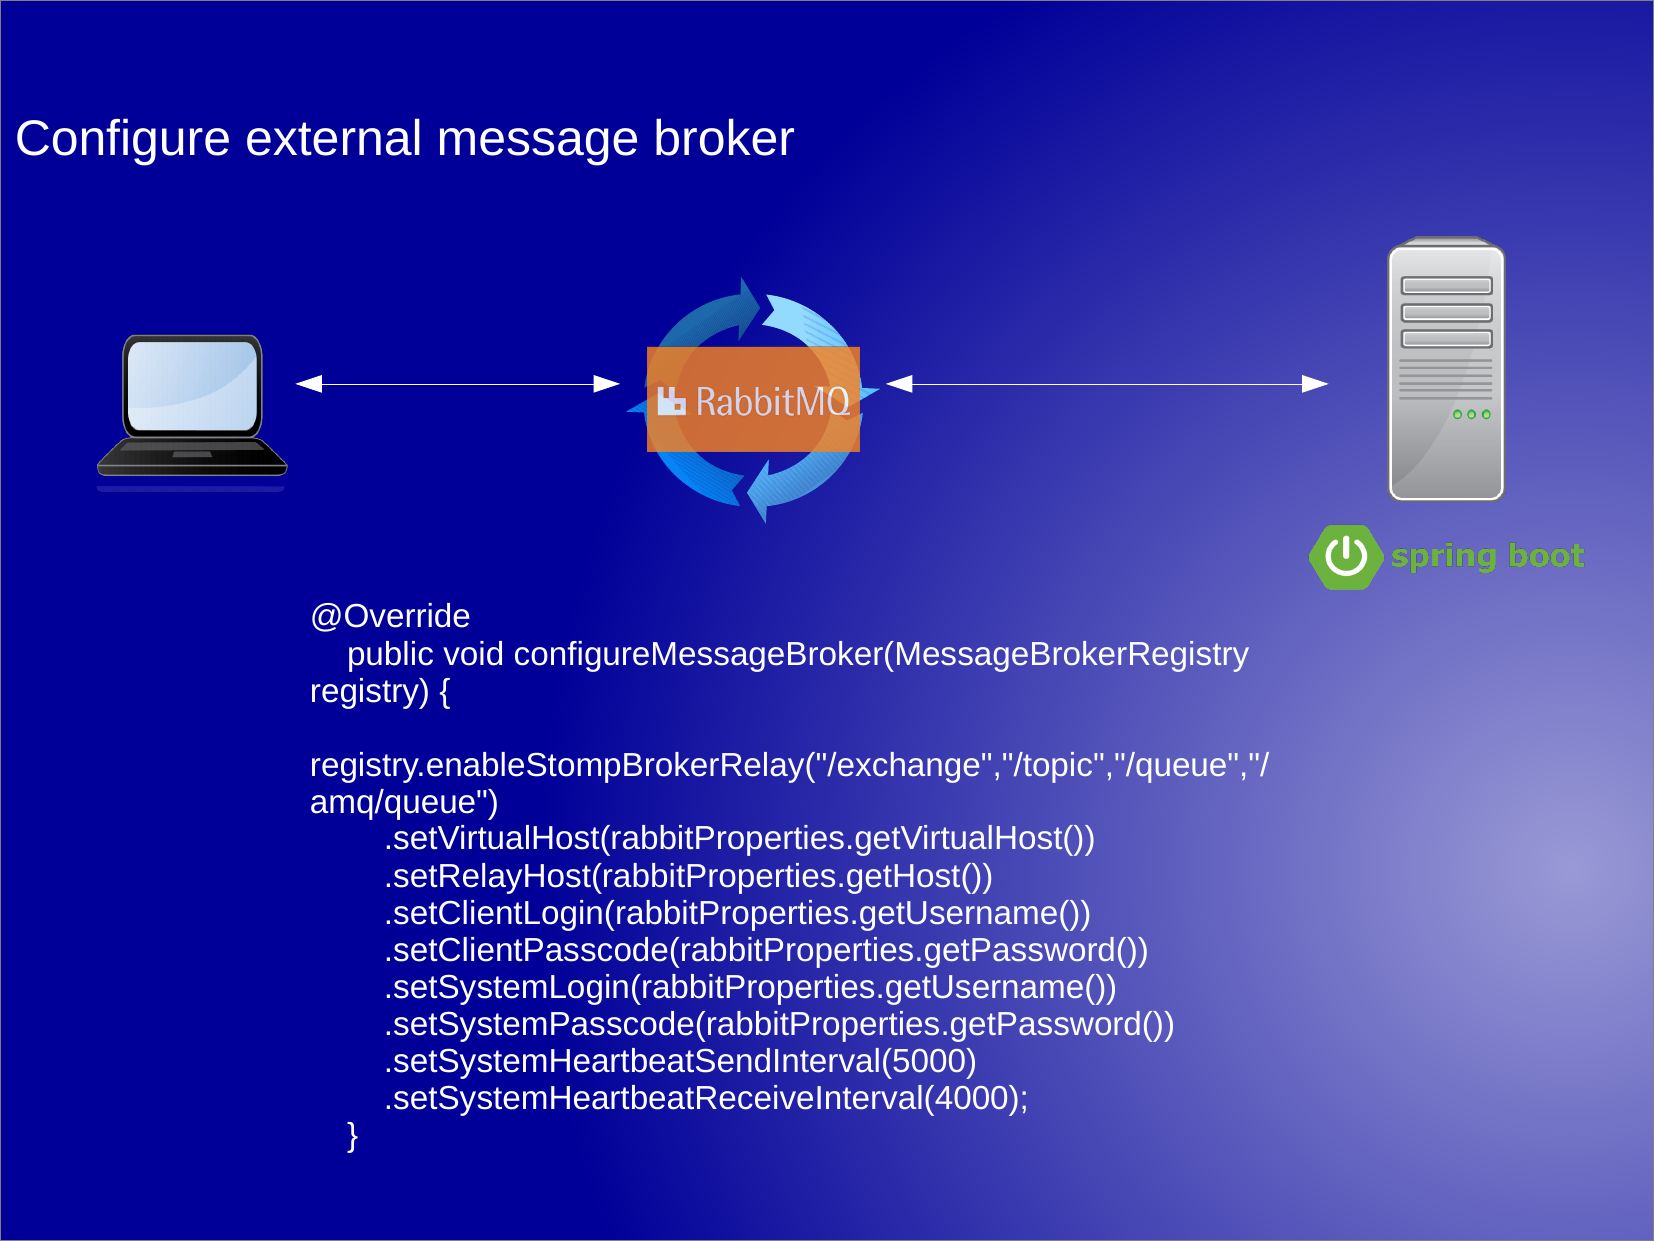

Configure external message broker
@Override
 public void configureMessageBroker(MessageBrokerRegistry registry) {
 registry.enableStompBrokerRelay("/exchange","/topic","/queue","/amq/queue")
 .setVirtualHost(rabbitProperties.getVirtualHost())
 .setRelayHost(rabbitProperties.getHost())
 .setClientLogin(rabbitProperties.getUsername())
 .setClientPasscode(rabbitProperties.getPassword())
 .setSystemLogin(rabbitProperties.getUsername())
 .setSystemPasscode(rabbitProperties.getPassword())
 .setSystemHeartbeatSendInterval(5000)
 .setSystemHeartbeatReceiveInterval(4000);
 }